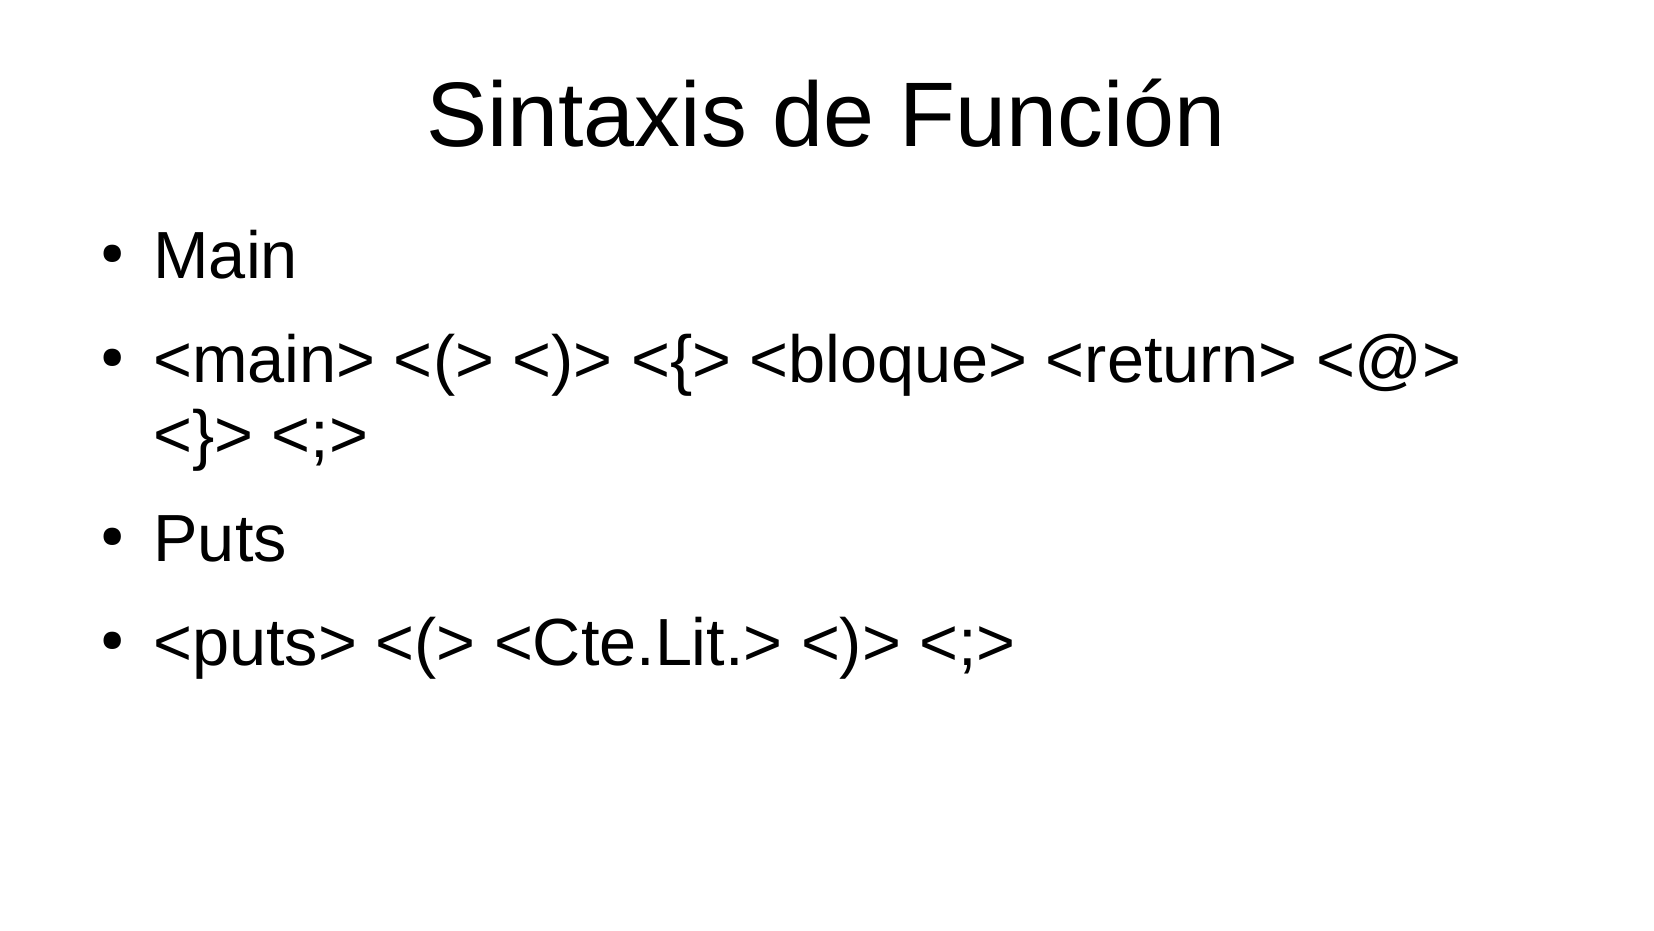

# Sintaxis de Función
Main
<main> <(> <)> <{> <bloque> <return> <@> <}> <;>
Puts
<puts> <(> <Cte.Lit.> <)> <;>